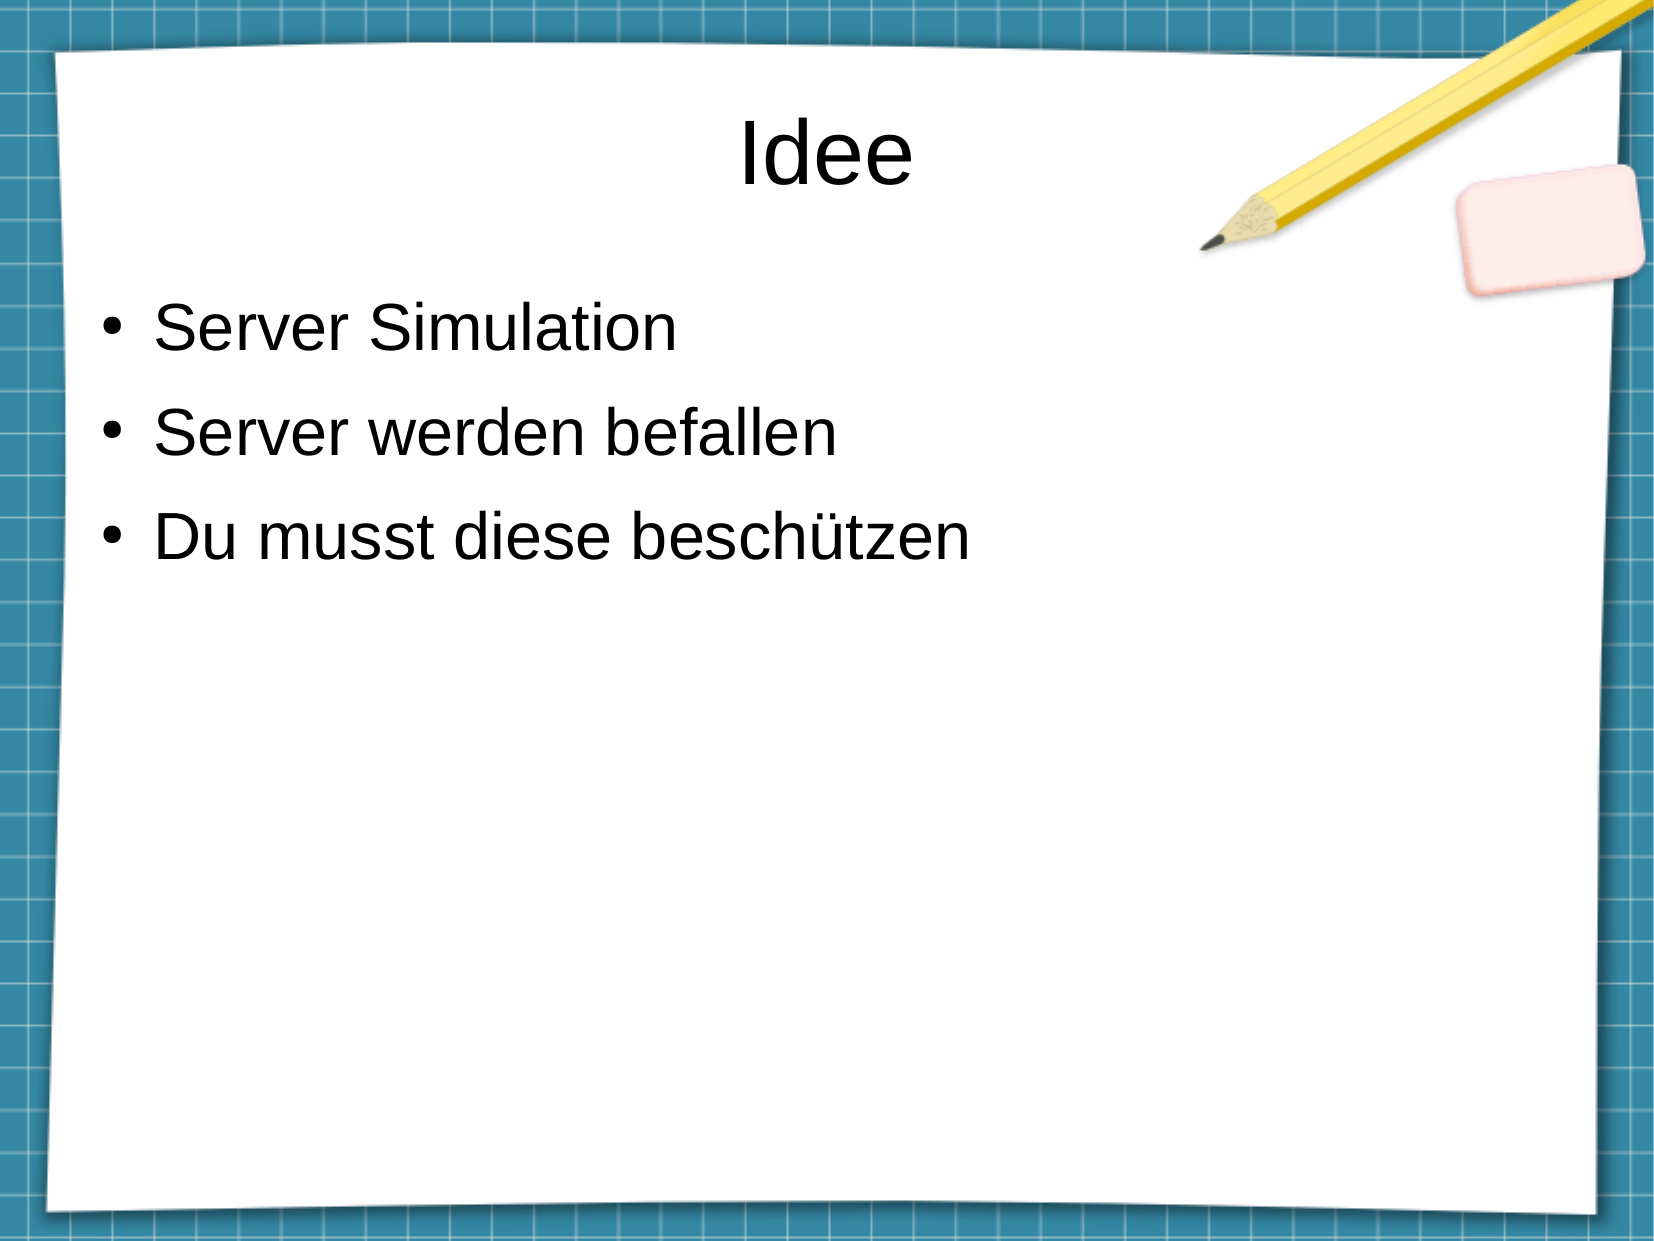

# Idee
Server Simulation
Server werden befallen
Du musst diese beschützen